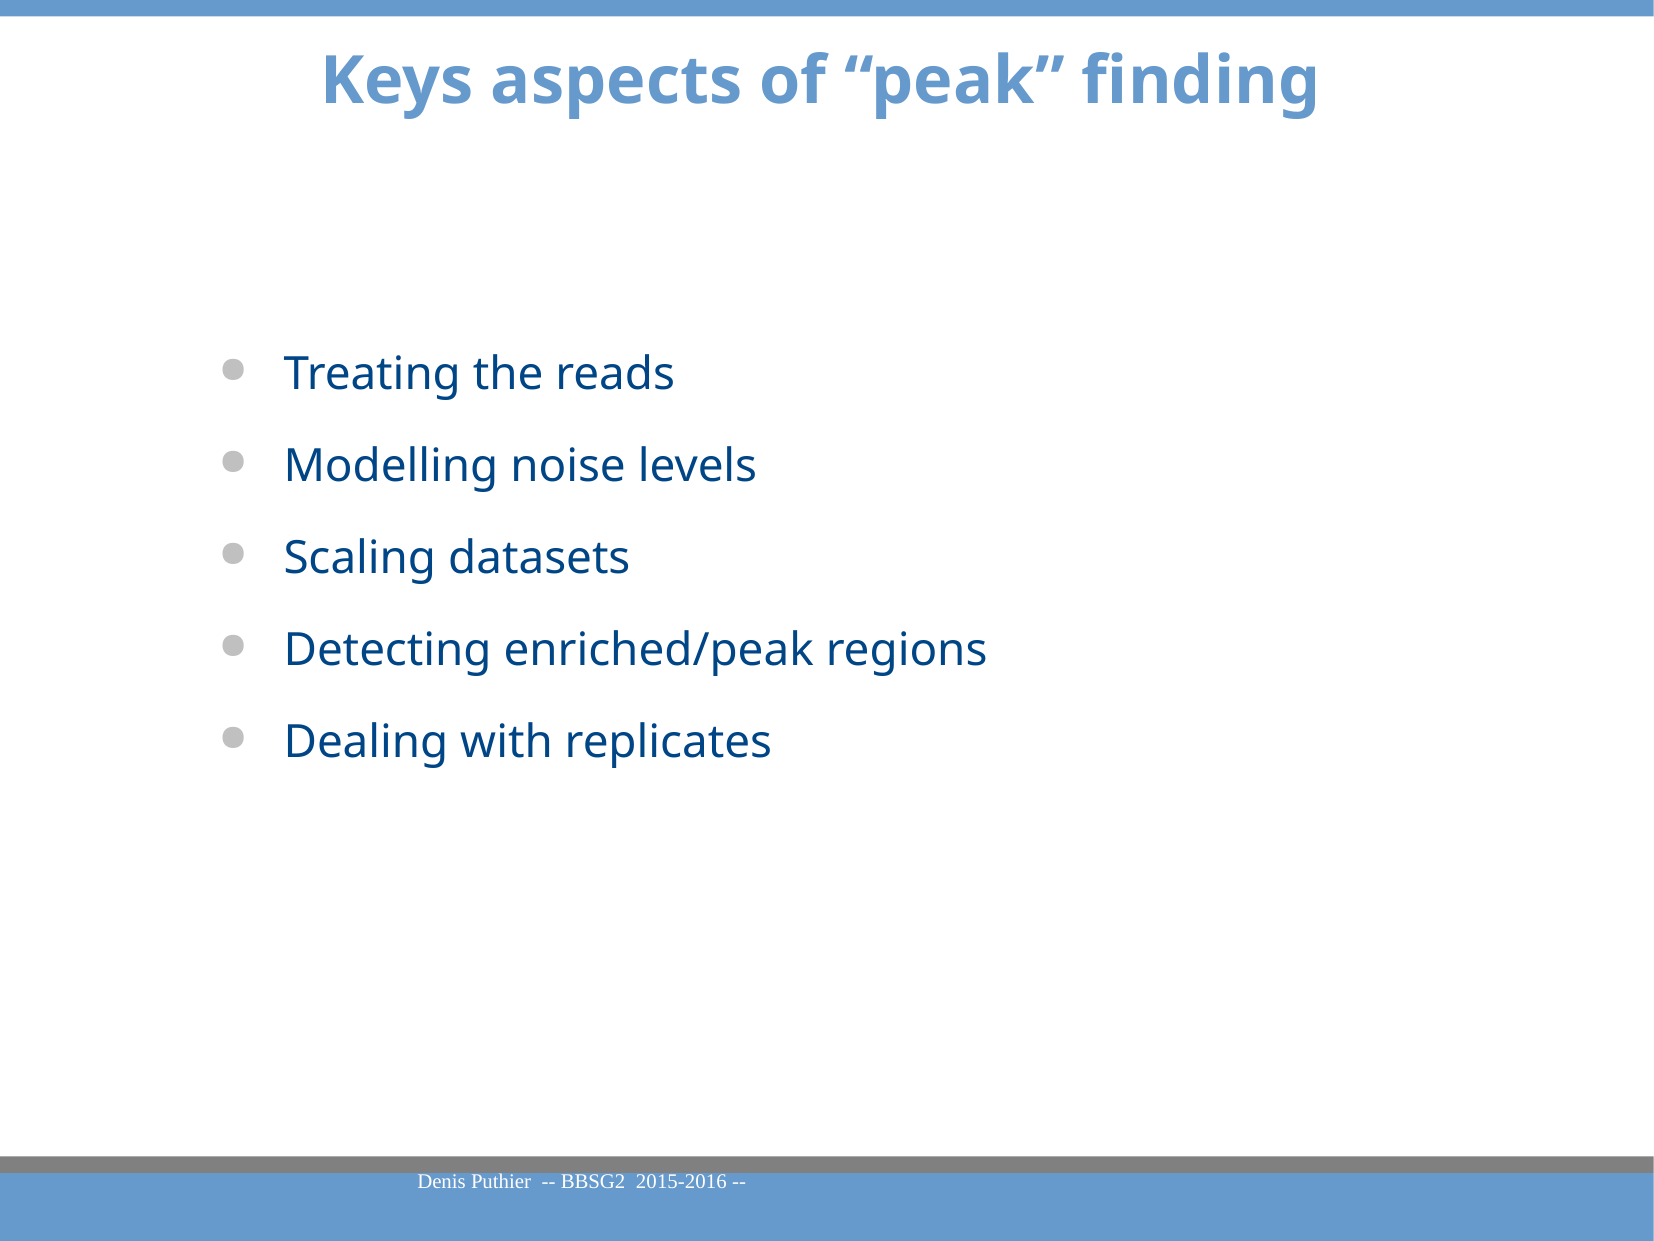

# Keys aspects of “peak” finding
Treating the reads
Modelling noise levels
Scaling datasets
Detecting enriched/peak regions
Dealing with replicates